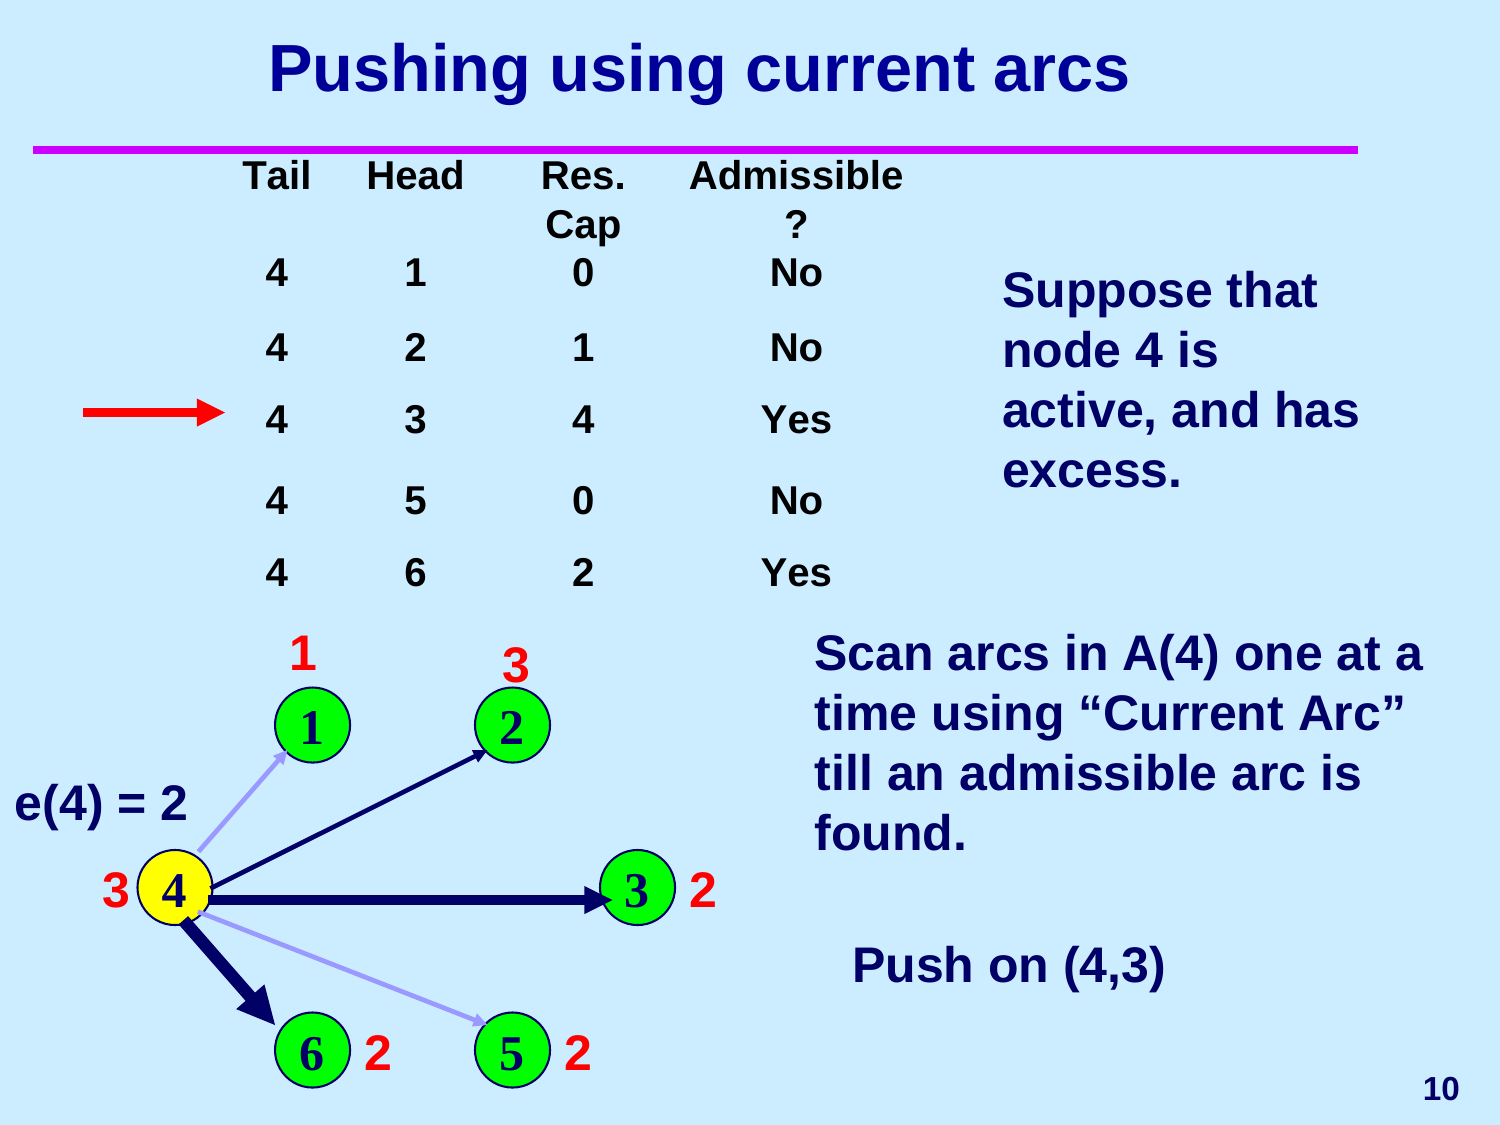

# Pushing using current arcs
Suppose that node 4 is active, and has excess.
1
3
1
2
e(4) = 2
3
4
3
2
6
2
5
2
Scan arcs in A(4) one at a time using “Current Arc” till an admissible arc is found.
Push on (4,3)